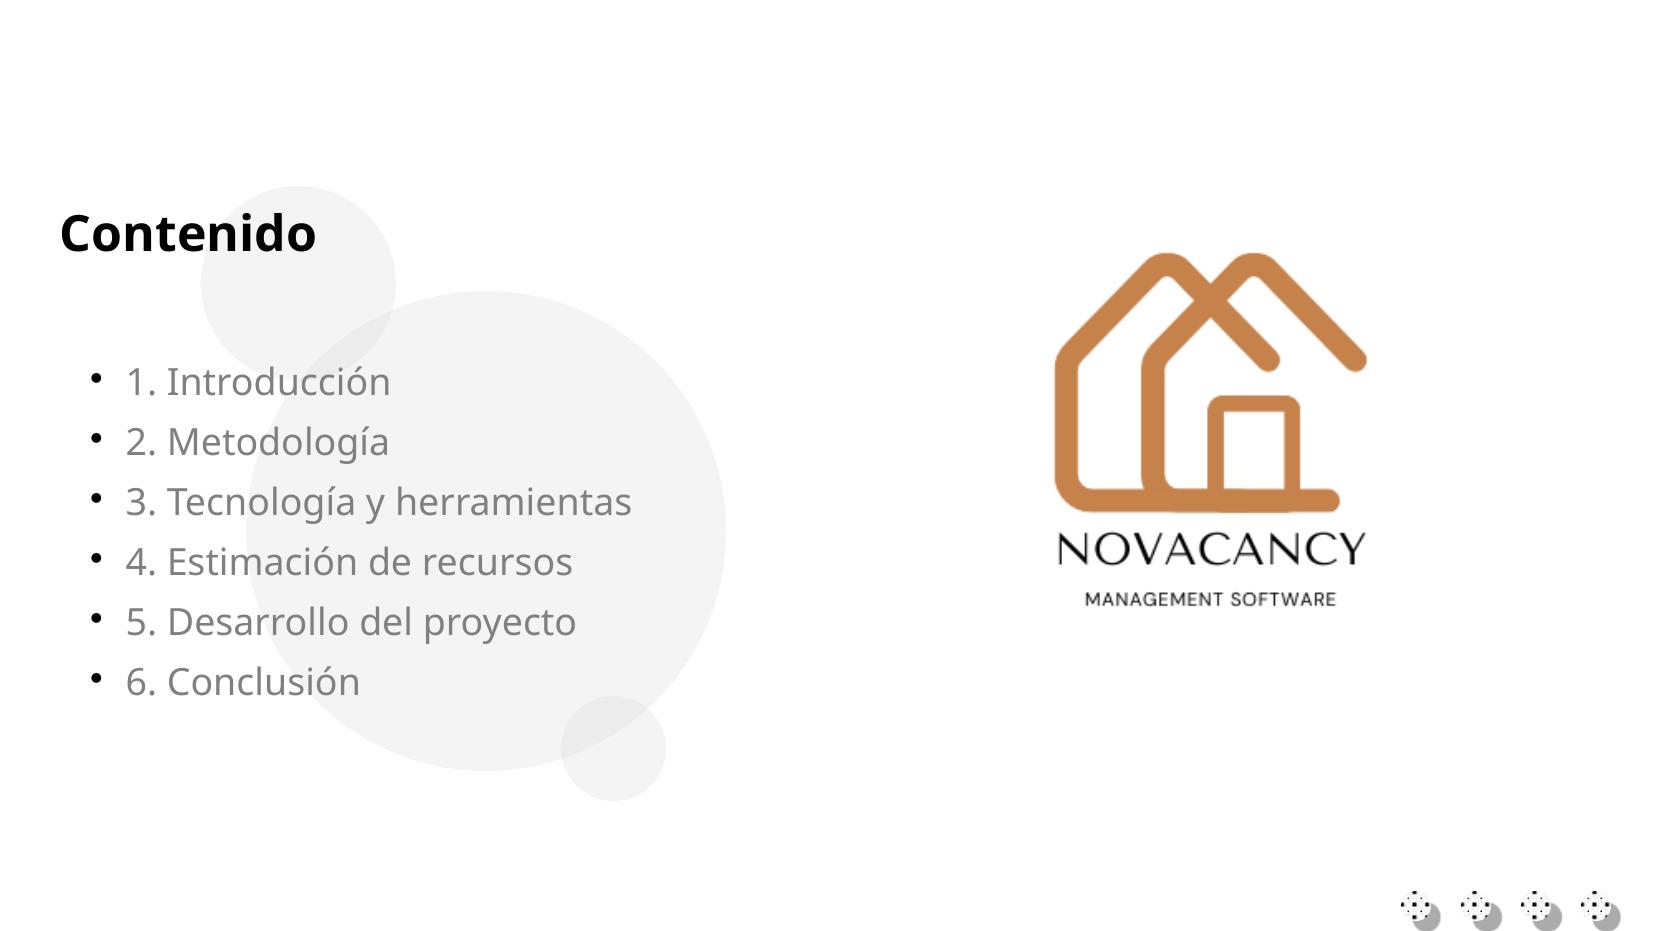

Contenido
1. Introducción
2. Metodología
3. Tecnología y herramientas
4. Estimación de recursos
5. Desarrollo del proyecto
6. Conclusión